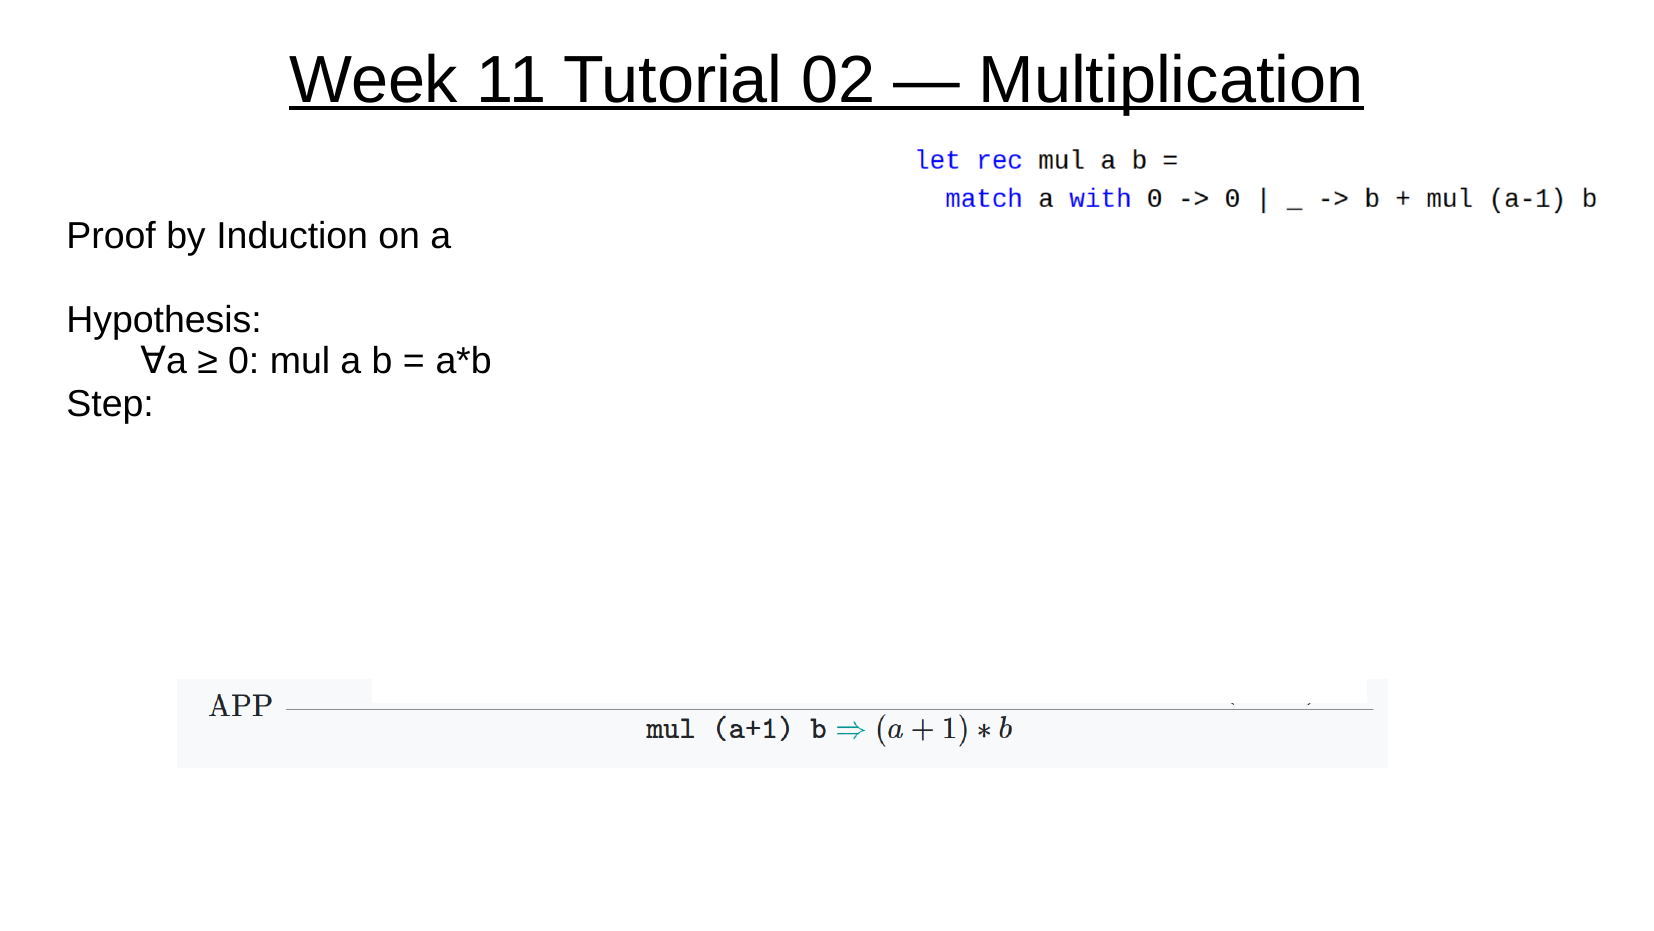

# Week 11 Tutorial 02 — Multiplication
Proof by Induction on a
Hypothesis:
	∀a ≥ 0: mul a b = a*b
Step: